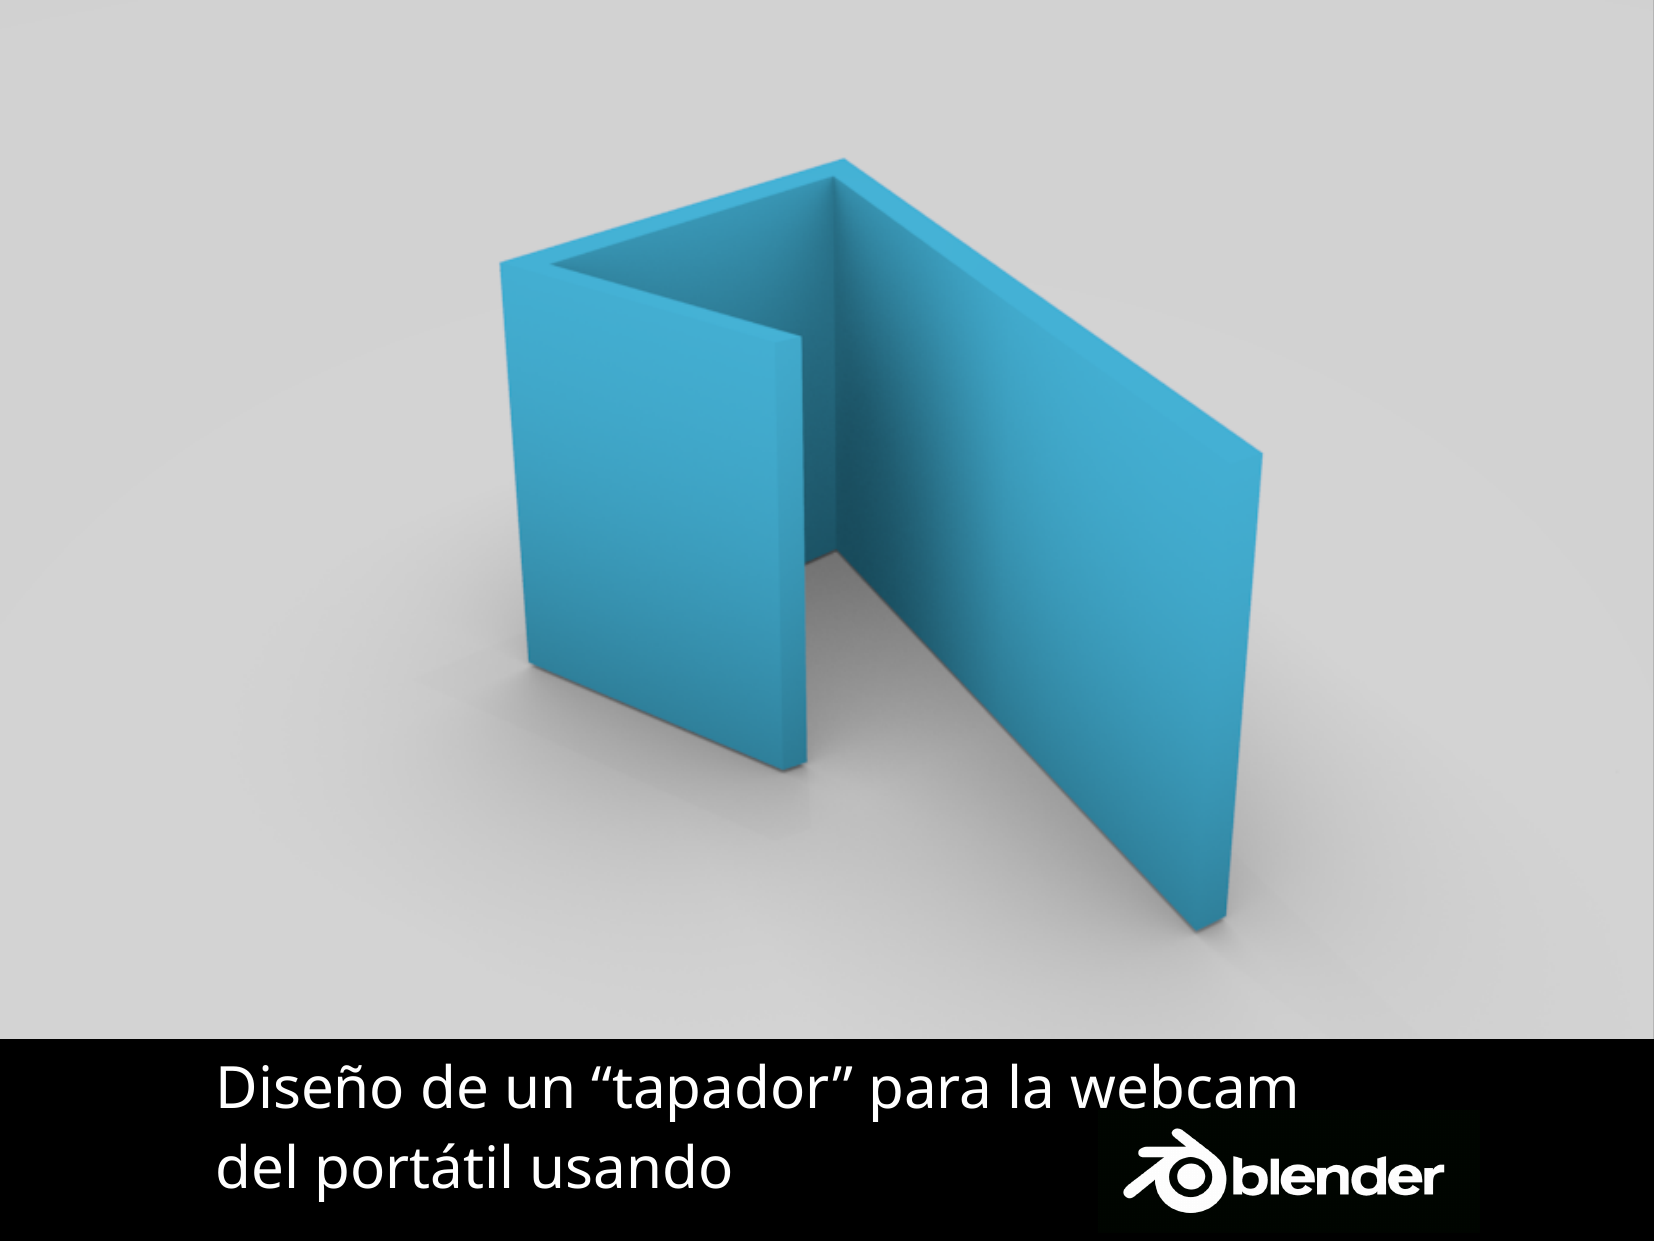

Diseño de un “tapador” para la webcam del portátil usando